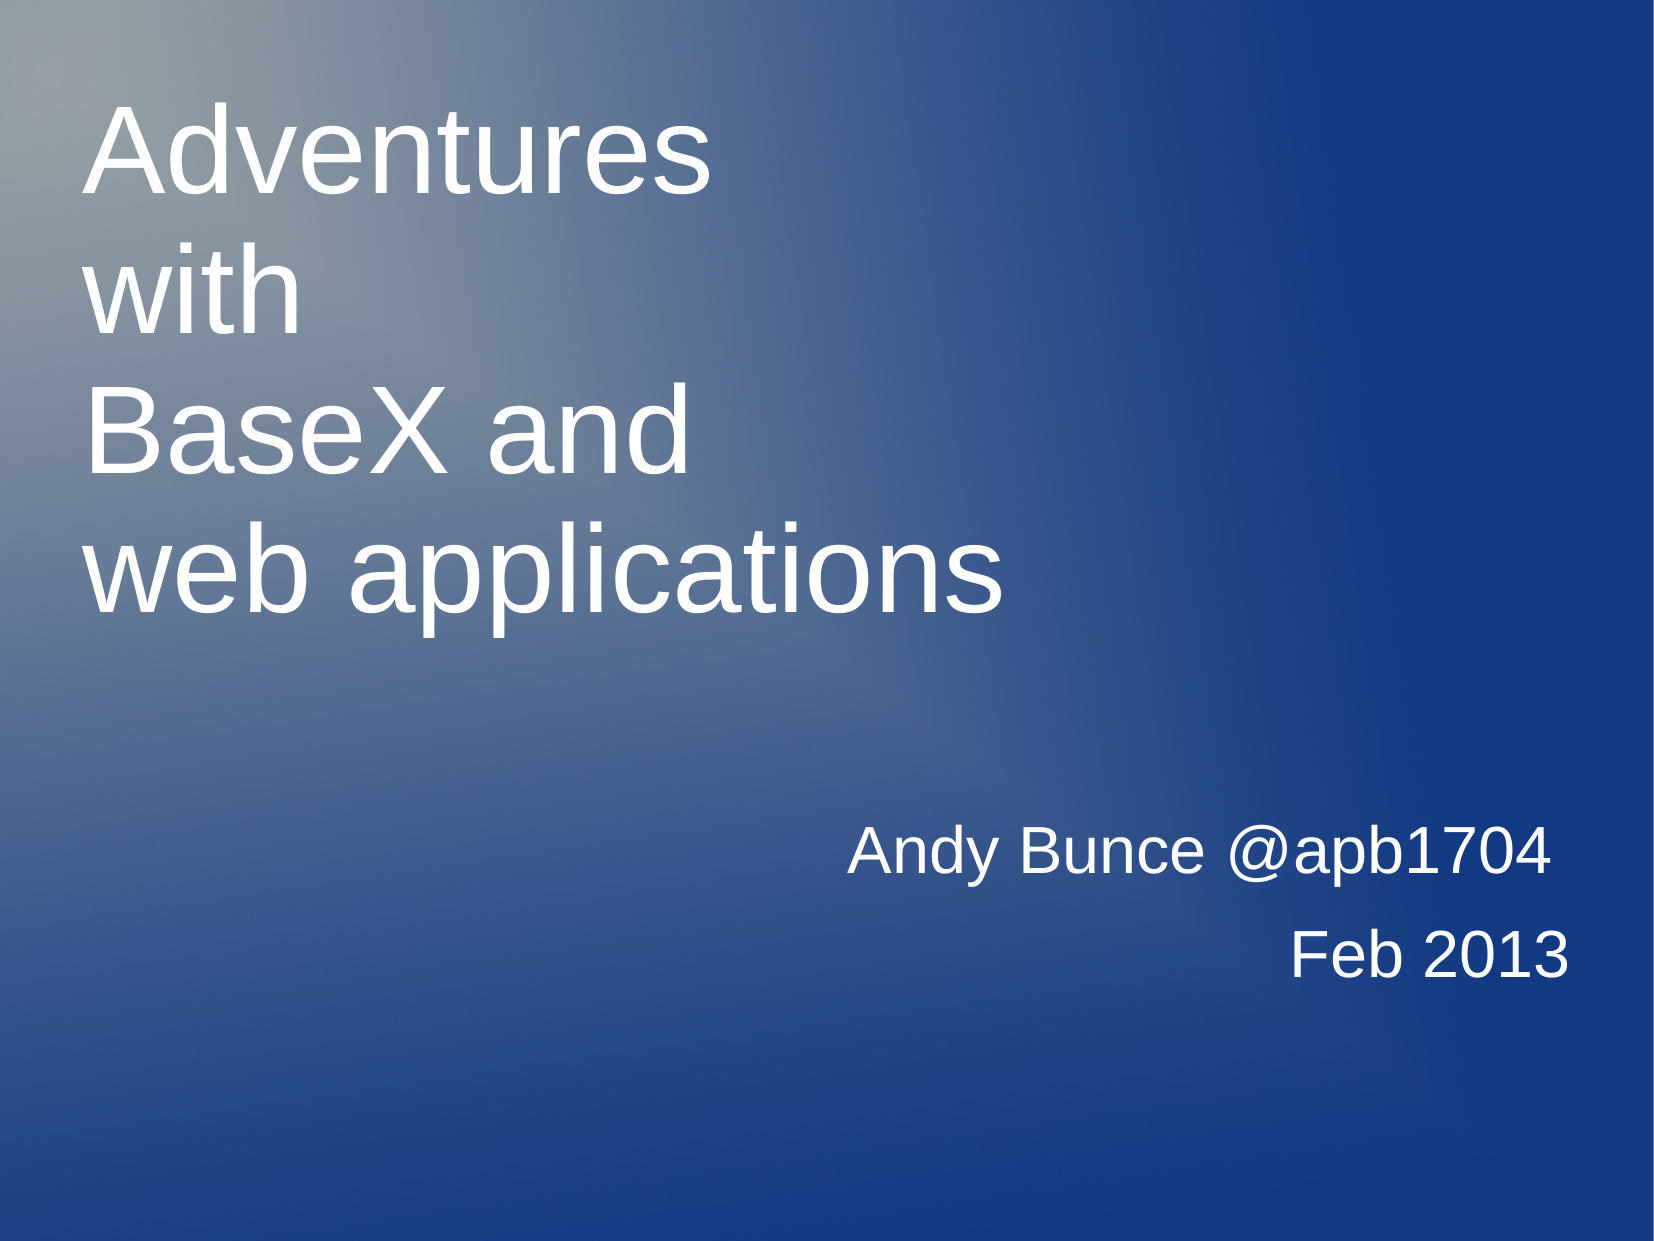

# Adventures with BaseX and web applications
Andy Bunce @apb1704
Feb 2013